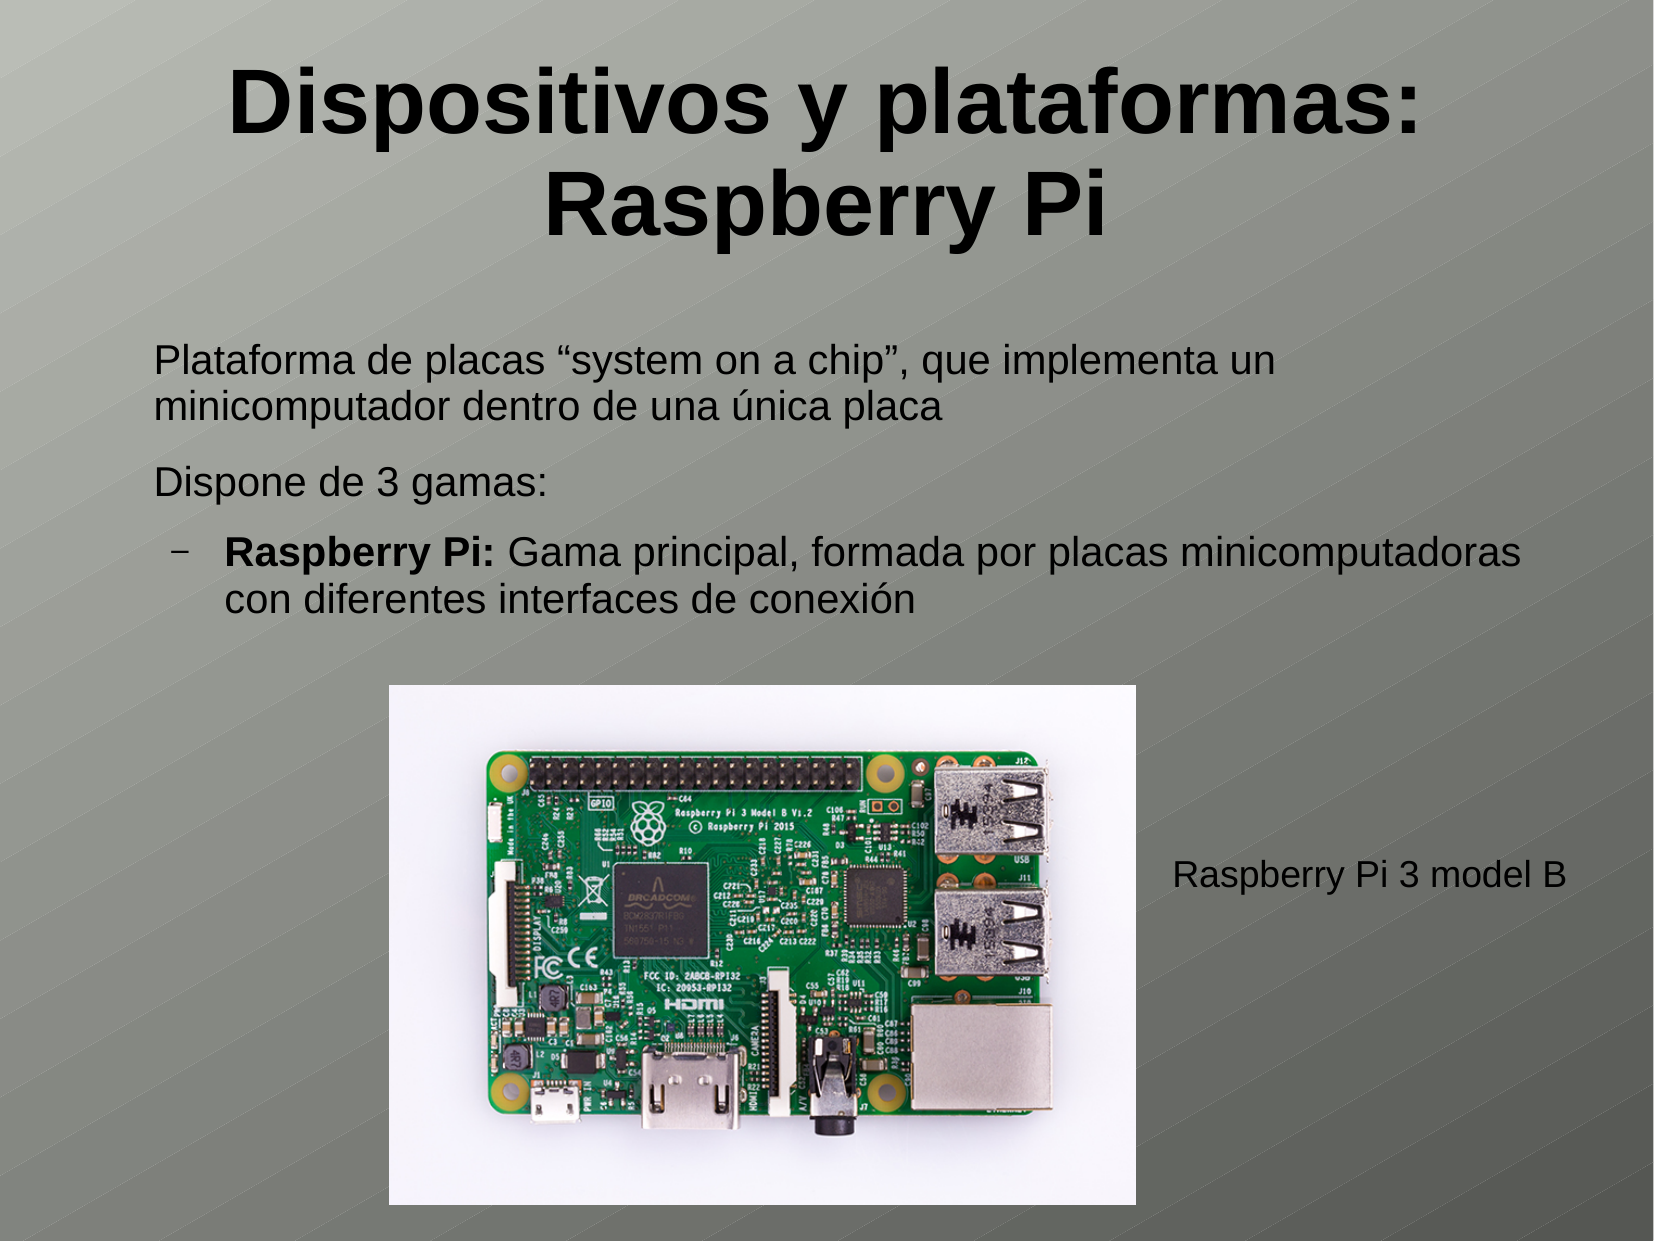

# Dispositivos y plataformas: Raspberry Pi
Plataforma de placas “system on a chip”, que implementa un minicomputador dentro de una única placa
Dispone de 3 gamas:
Raspberry Pi: Gama principal, formada por placas minicomputadoras con diferentes interfaces de conexión
Raspberry Pi 3 model B